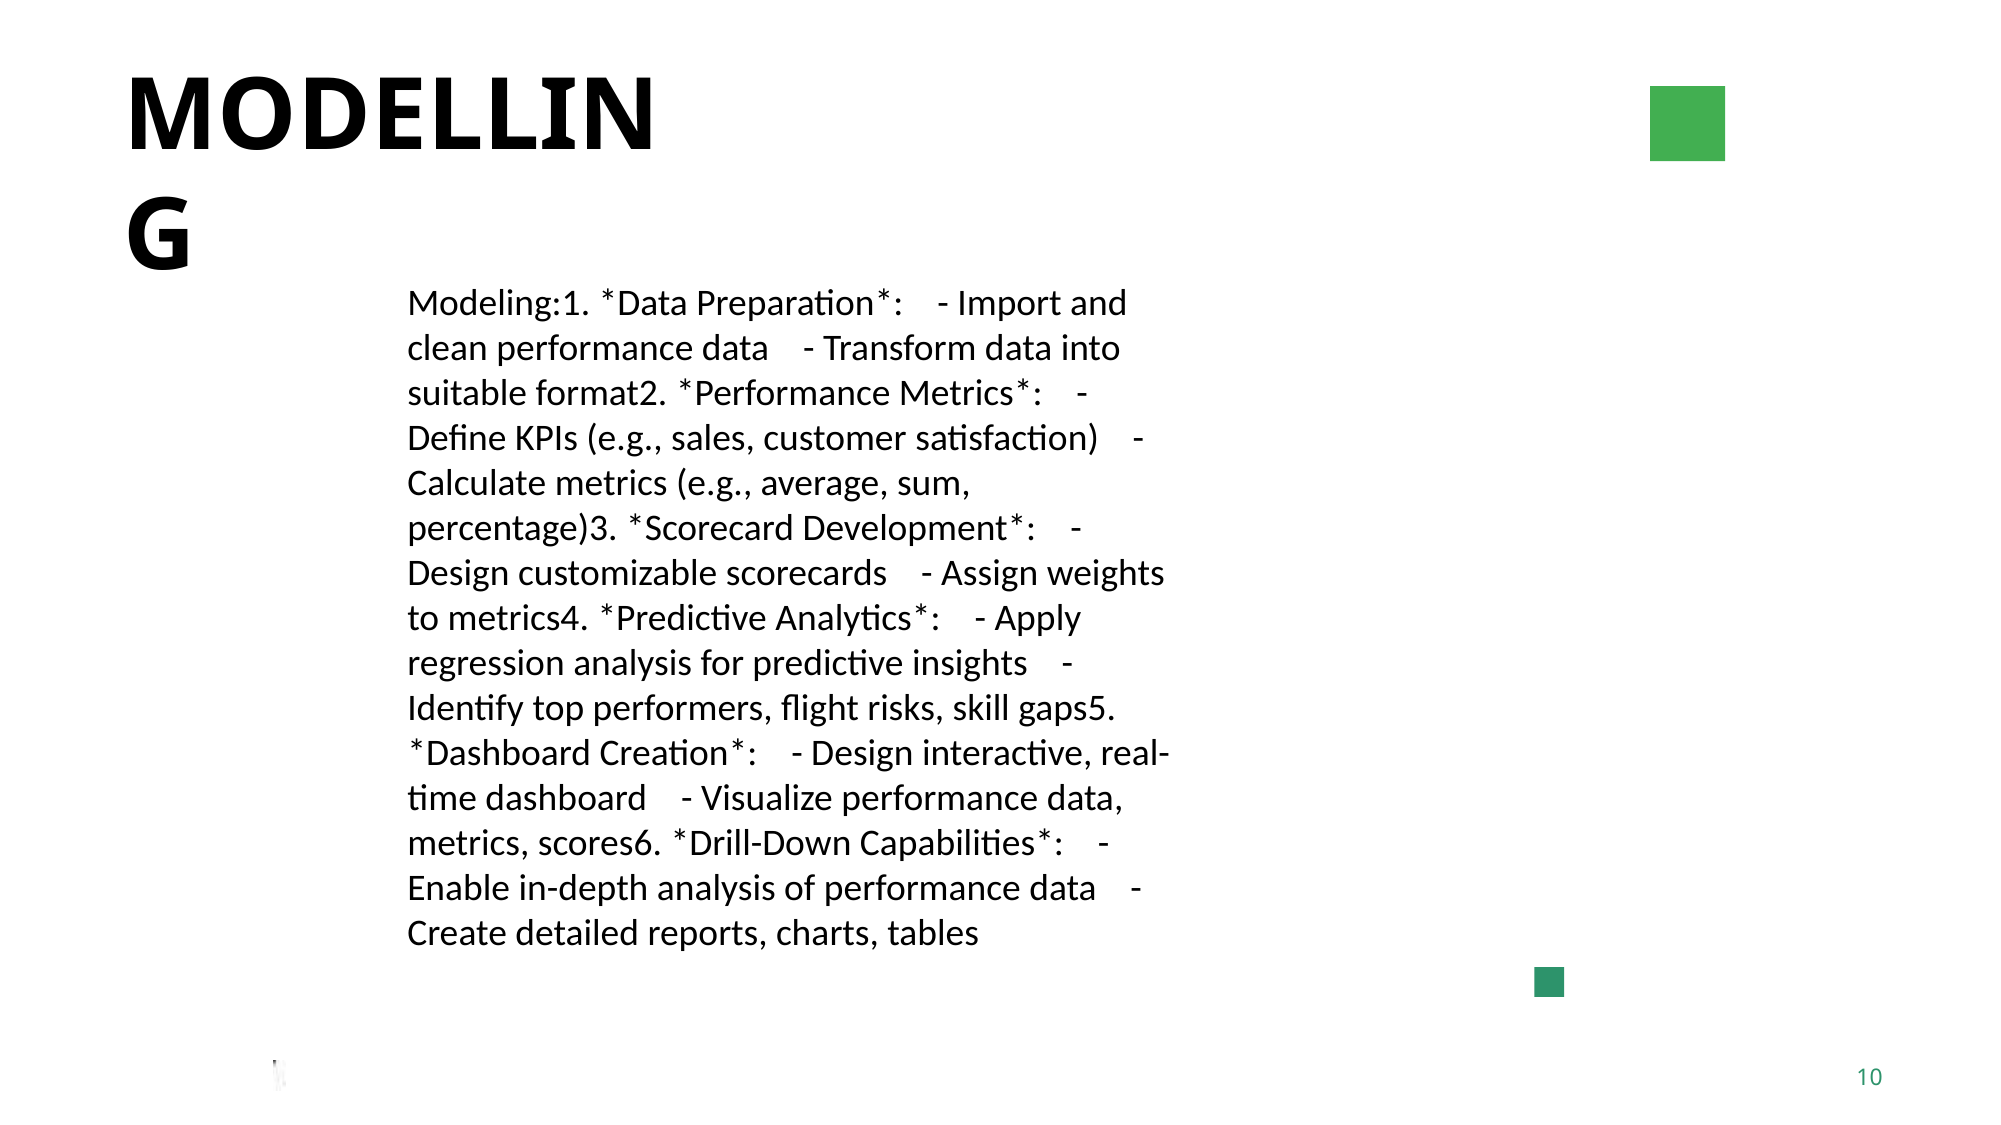

MODELLING
Modeling:1. *Data Preparation*: - Import and clean performance data - Transform data into suitable format2. *Performance Metrics*: - Define KPIs (e.g., sales, customer satisfaction) - Calculate metrics (e.g., average, sum, percentage)3. *Scorecard Development*: - Design customizable scorecards - Assign weights to metrics4. *Predictive Analytics*: - Apply regression analysis for predictive insights - Identify top performers, flight risks, skill gaps5. *Dashboard Creation*: - Design interactive, real-time dashboard - Visualize performance data, metrics, scores6. *Drill-Down Capabilities*: - Enable in-depth analysis of performance data - Create detailed reports, charts, tables